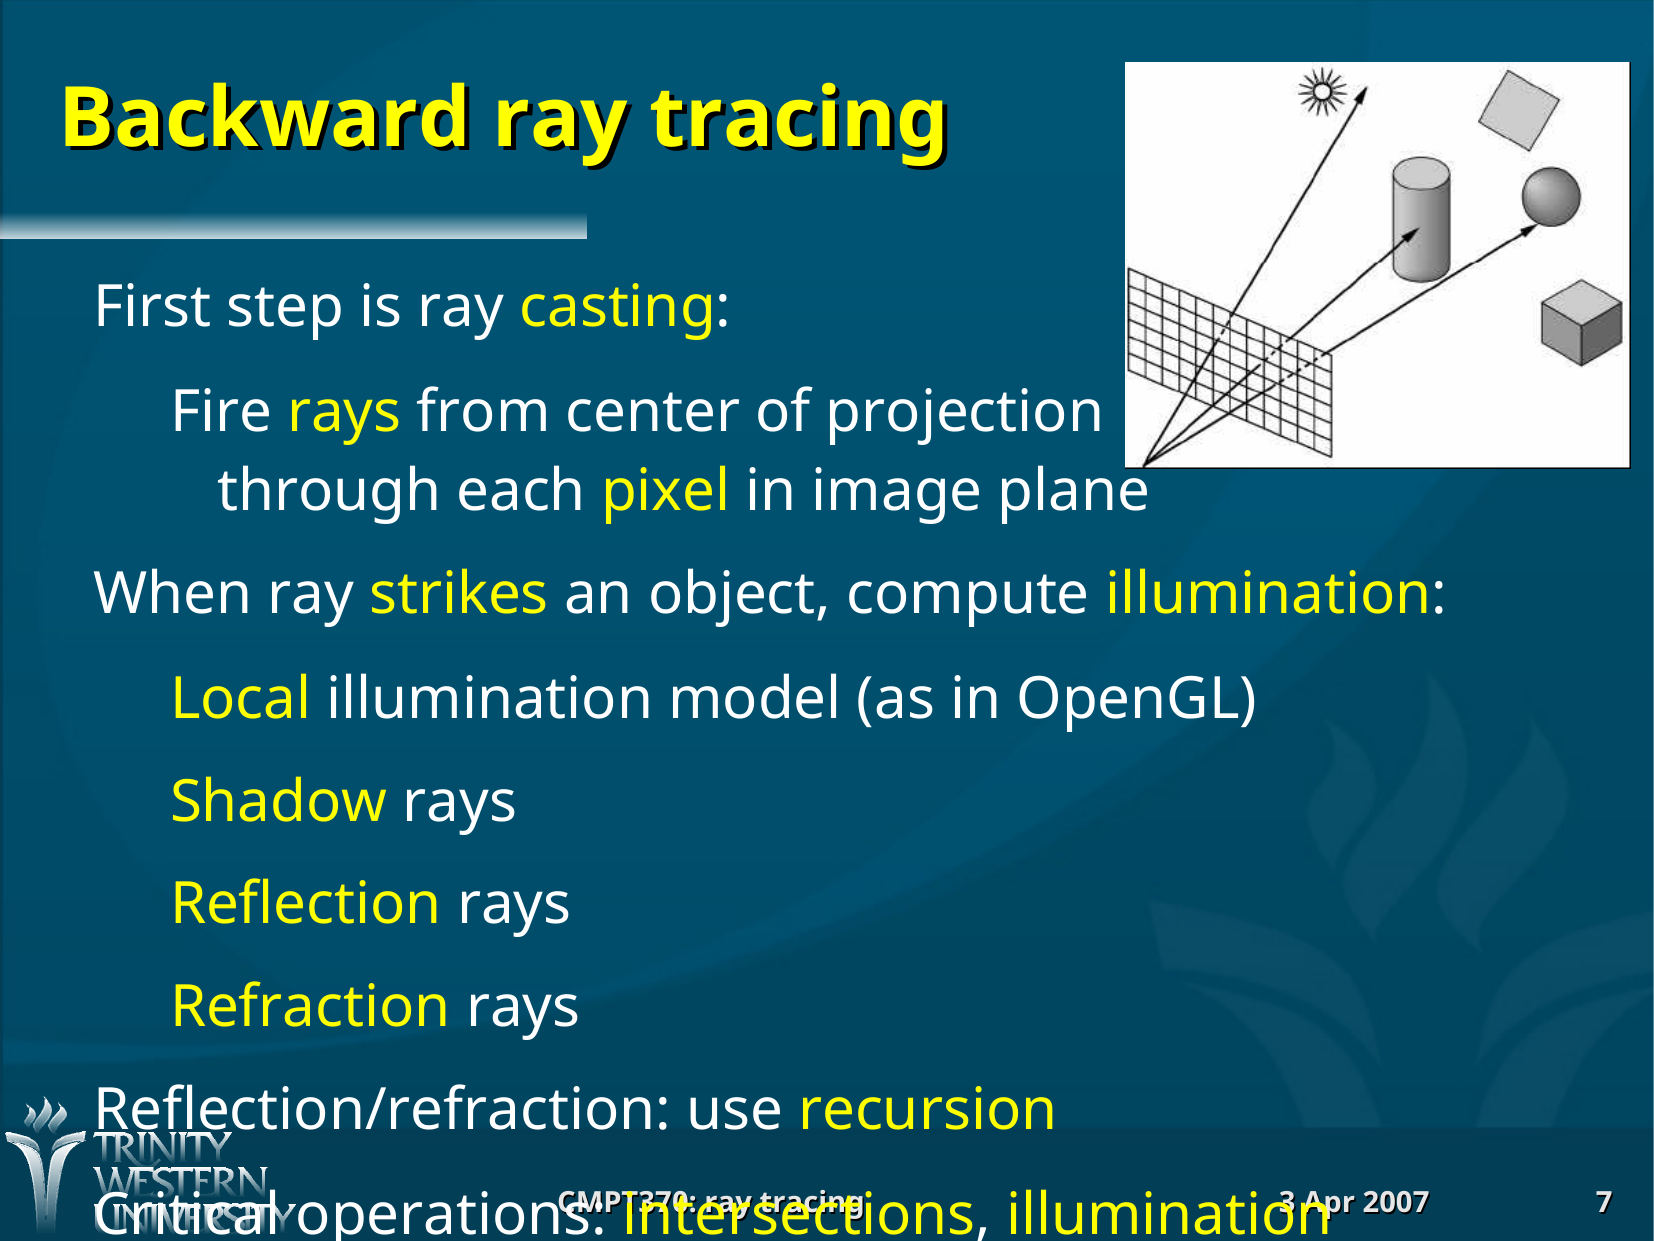

# Backward ray tracing
First step is ray casting:
Fire rays from center of projection
through each pixel in image plane
When ray strikes an object, compute illumination:
Local illumination model (as in OpenGL)
Shadow rays
Reflection rays
Refraction rays
Reflection/refraction: use recursion
Critical operations: intersections, illumination
CMPT370: ray tracing
3 Apr 2007
7